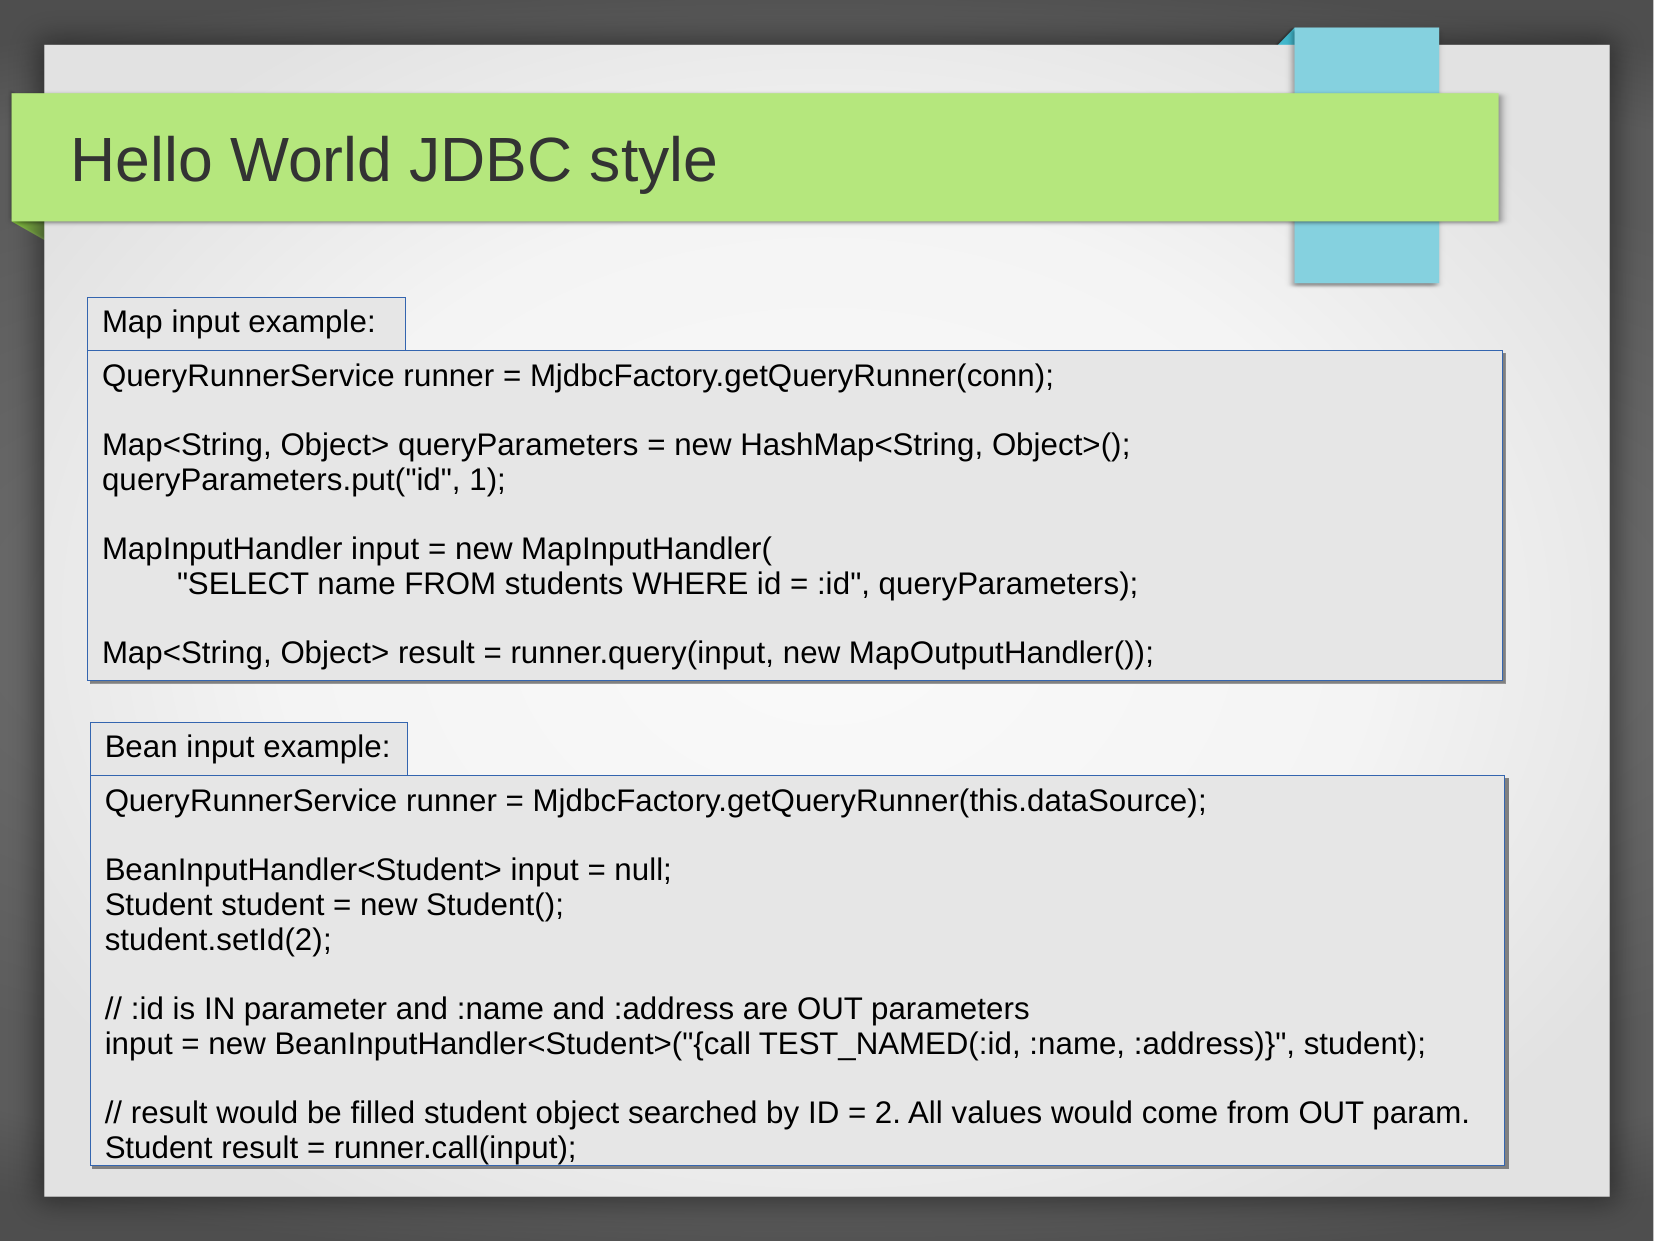

# Hello World JDBC style
Map input example:
QueryRunnerService runner = MjdbcFactory.getQueryRunner(conn);
Map<String, Object> queryParameters = new HashMap<String, Object>();
queryParameters.put("id", 1);
MapInputHandler input = new MapInputHandler(
	"SELECT name FROM students WHERE id = :id", queryParameters);
Map<String, Object> result = runner.query(input, new MapOutputHandler());
Bean input example:
QueryRunnerService runner = MjdbcFactory.getQueryRunner(this.dataSource);
BeanInputHandler<Student> input = null;
Student student = new Student();
student.setId(2);
// :id is IN parameter and :name and :address are OUT parameters
input = new BeanInputHandler<Student>("{call TEST_NAMED(:id, :name, :address)}", student);
// result would be filled student object searched by ID = 2. All values would come from OUT param.
Student result = runner.call(input);